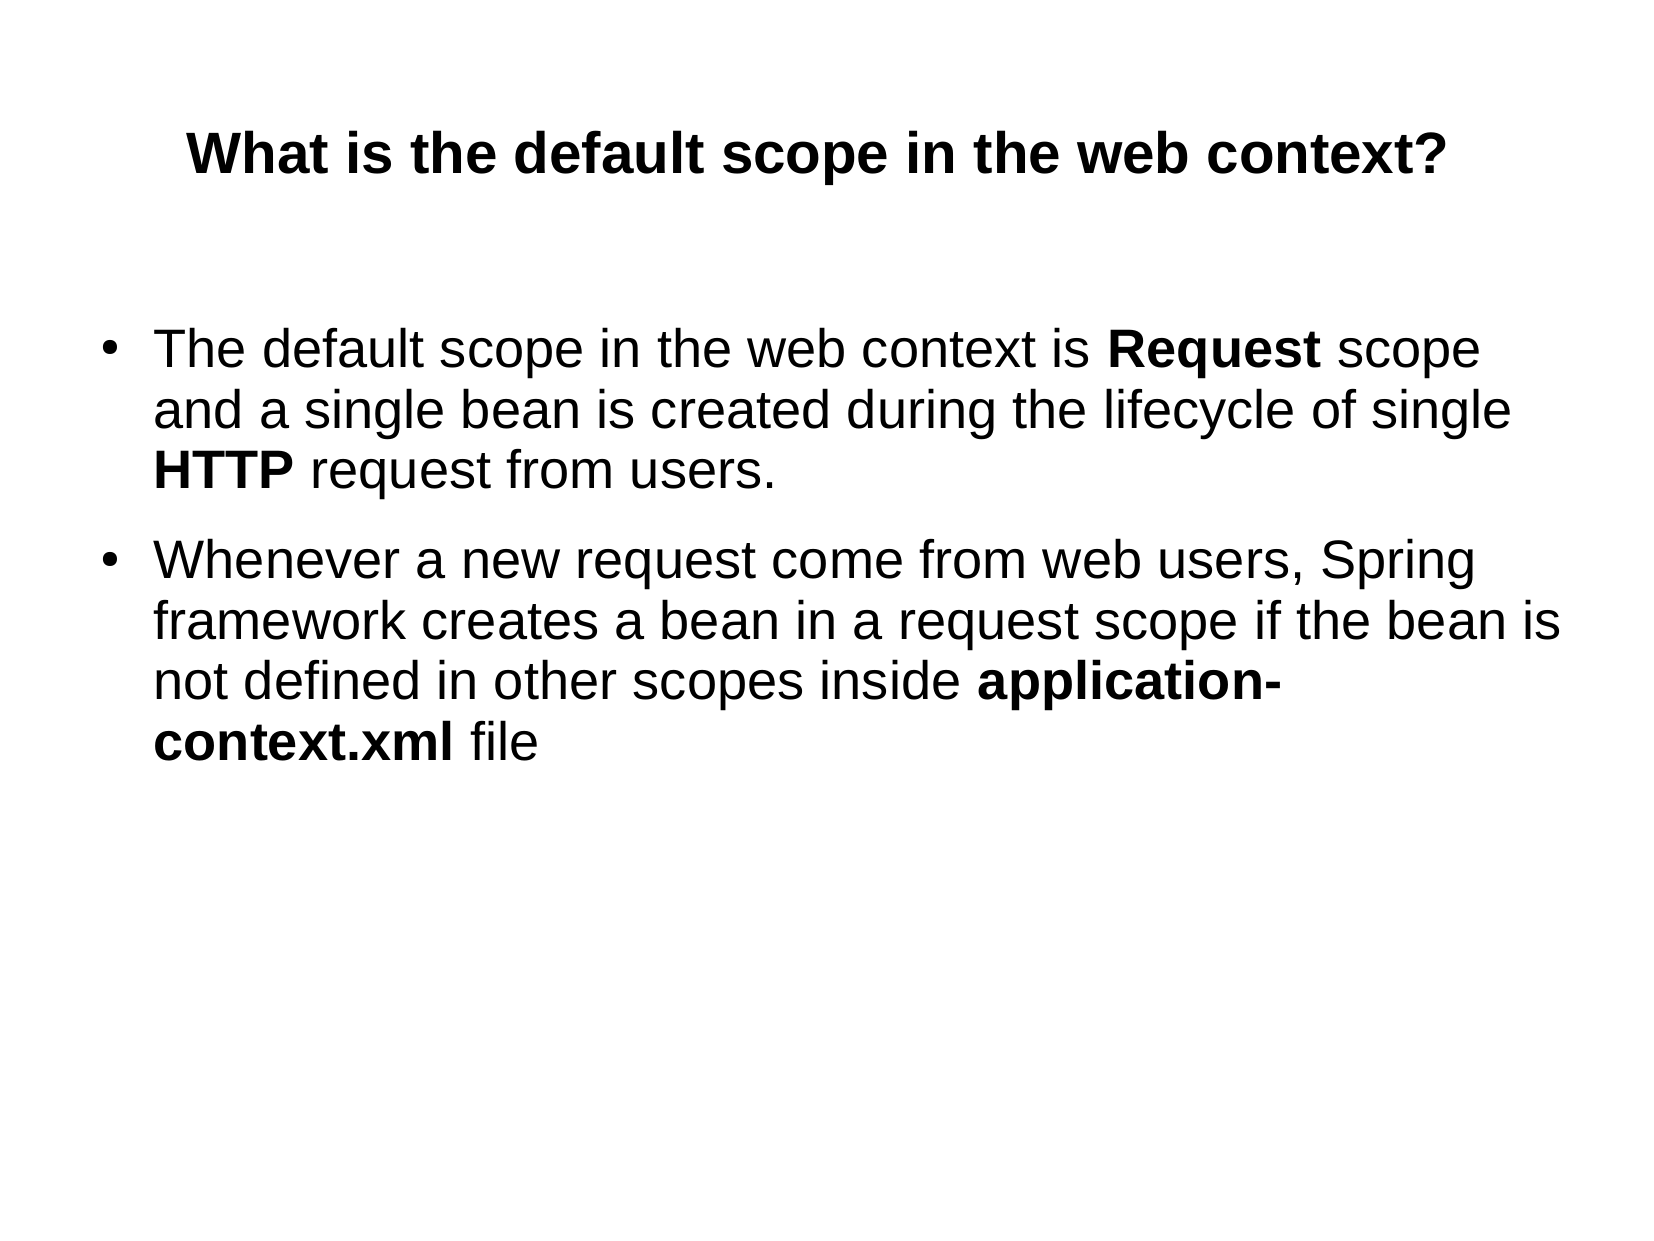

# What is the default scope in the web context?
The default scope in the web context is Request scope and a single bean is created during the lifecycle of single HTTP request from users.
Whenever a new request come from web users, Spring framework creates a bean in a request scope if the bean is not defined in other scopes inside application-context.xml file